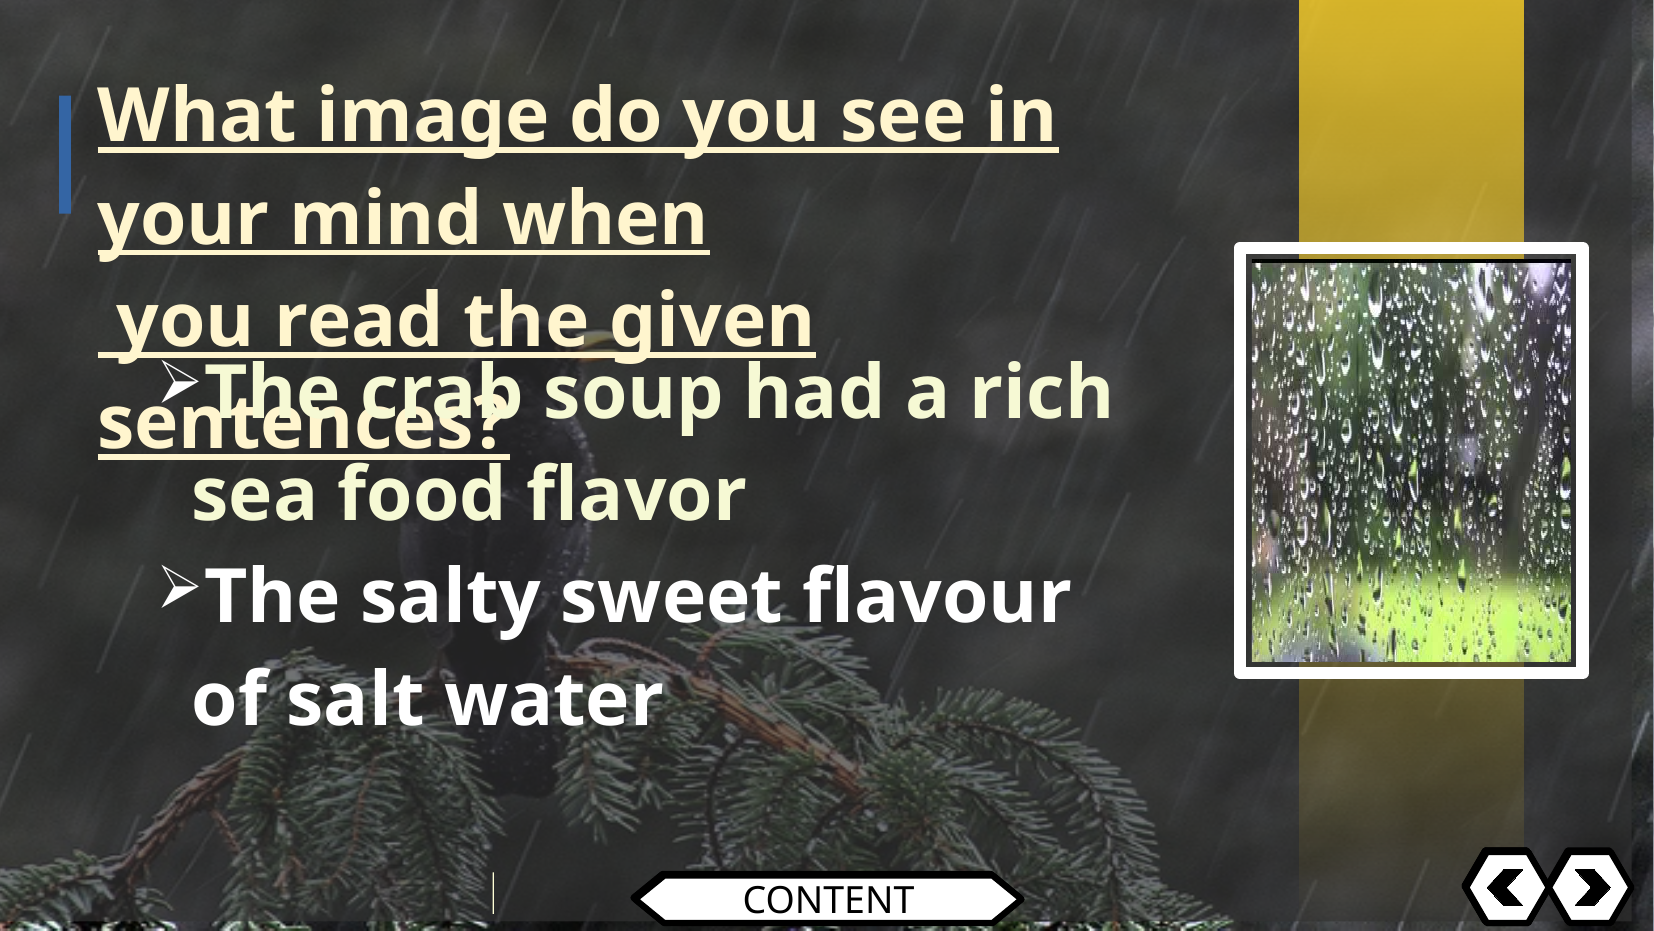

What image do you see in your mind when
 you read the given sentences?
The crab soup had a rich sea food flavor
The salty sweet flavour of salt water
POETIC DEVICES
ഉള്ളടക്കം
CONTENT